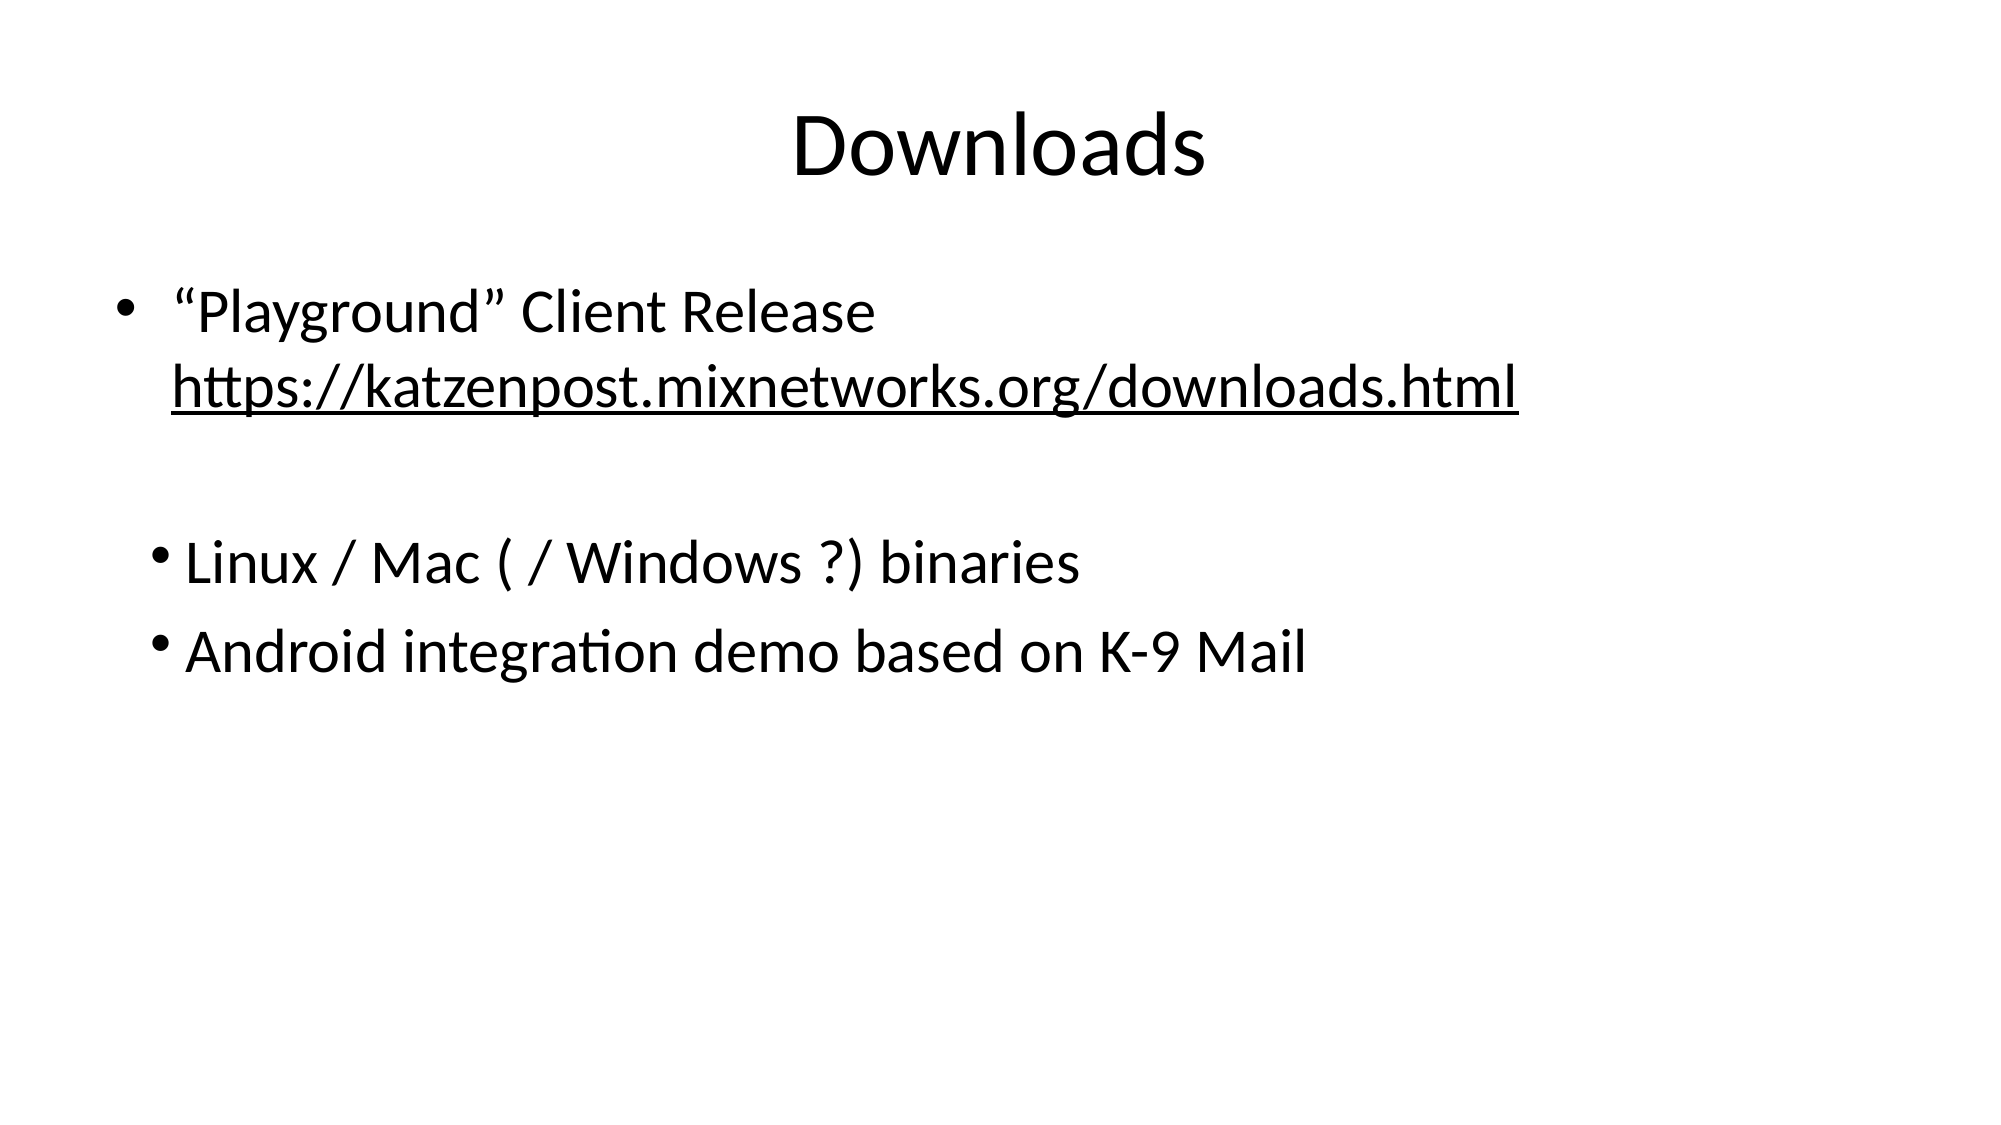

Downloads
“Playground” Client Release https://katzenpost.mixnetworks.org/downloads.html
Linux / Mac ( / Windows ?) binaries
Android integration demo based on K-9 Mail